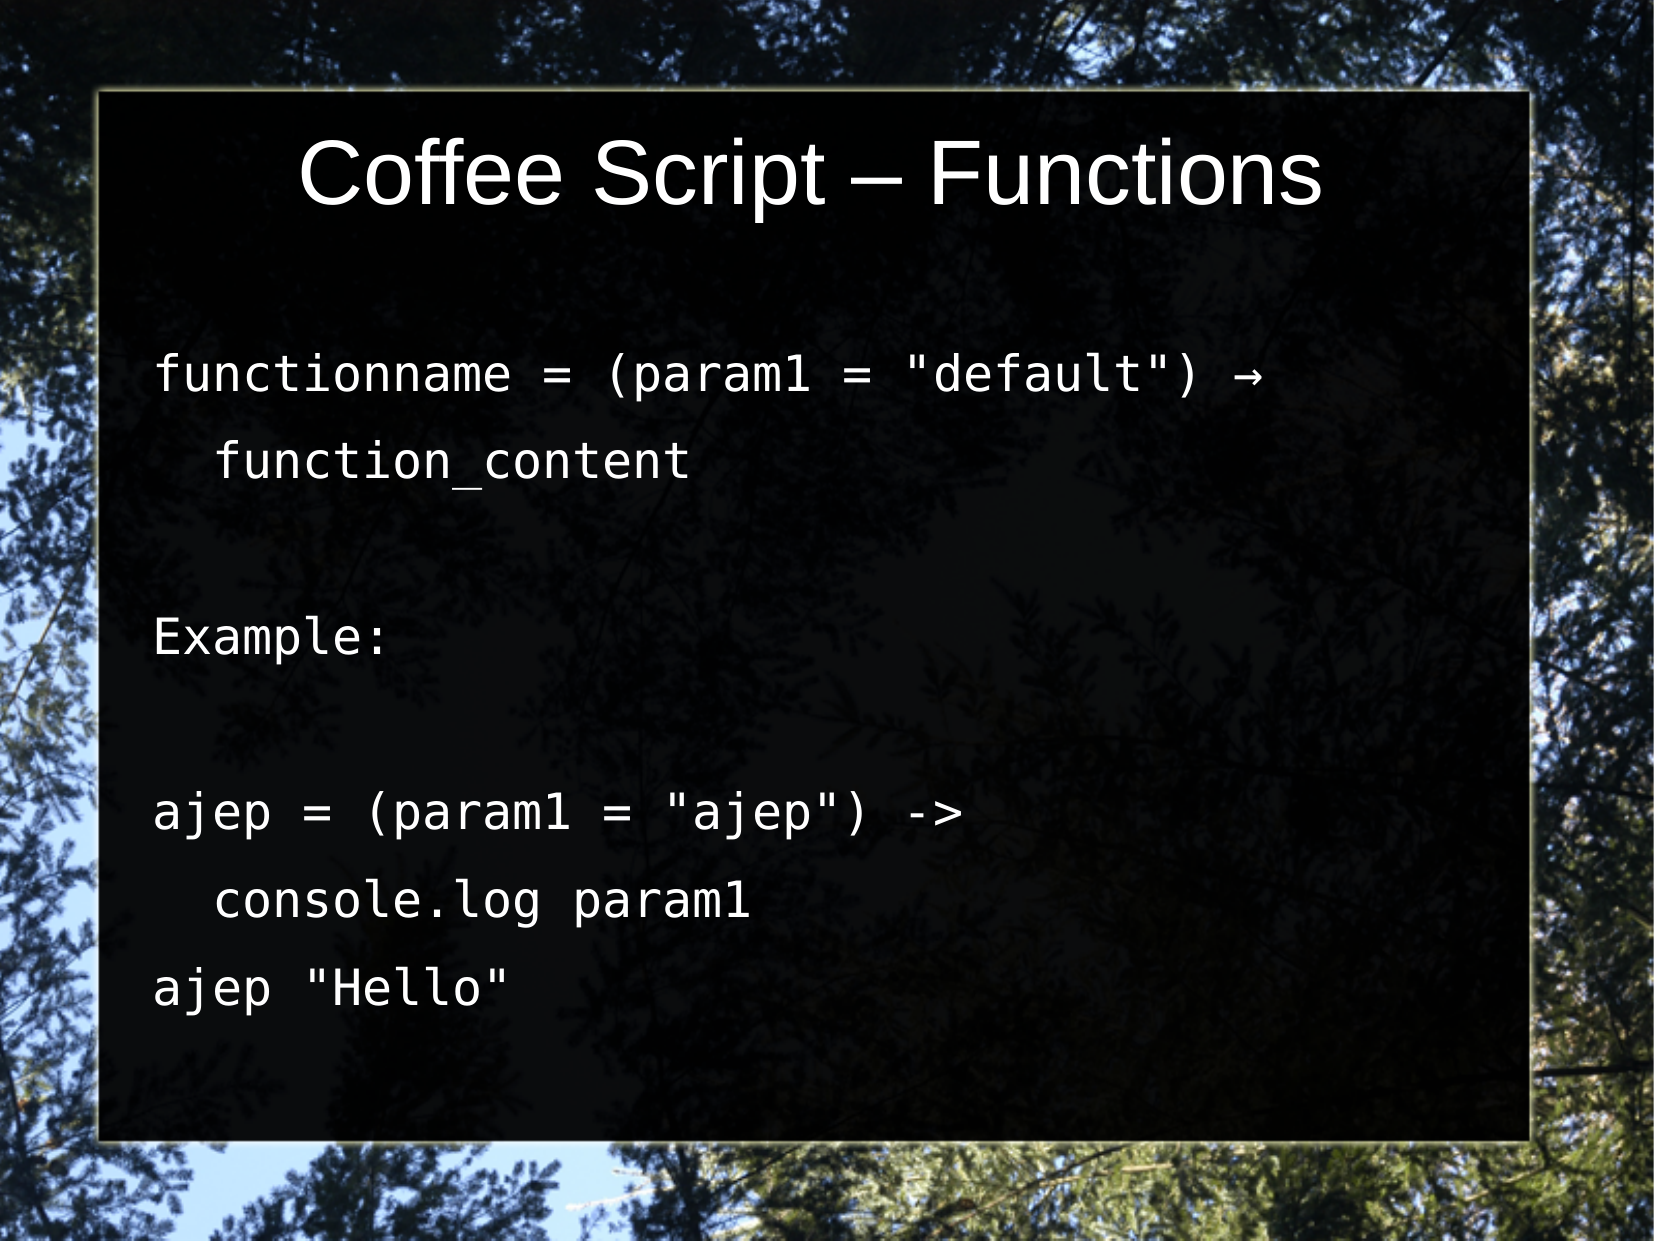

# Coffee Script – Functions
functionname = (param1 = "default") →
 function_content
Example:
ajep = (param1 = "ajep") ->
 console.log param1
ajep "Hello"